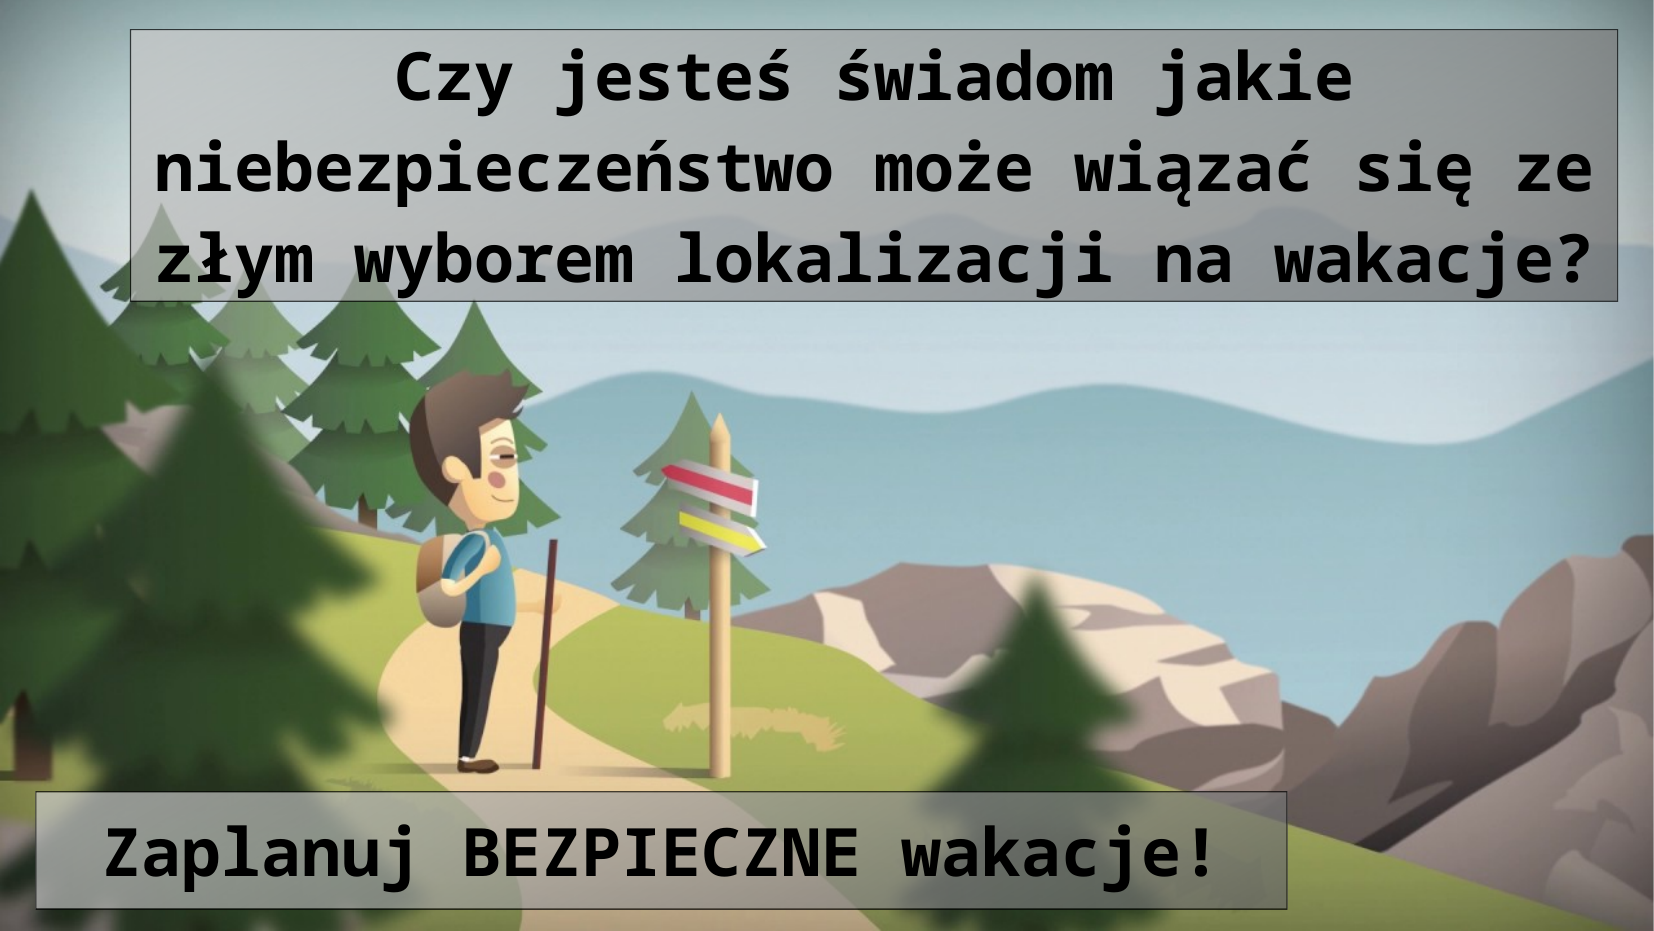

# Czy jesteś świadom jakie niebezpieczeństwo może wiązać się ze złym wyborem lokalizacji na wakacje?
Zaplanuj BEZPIECZNE wakacje!